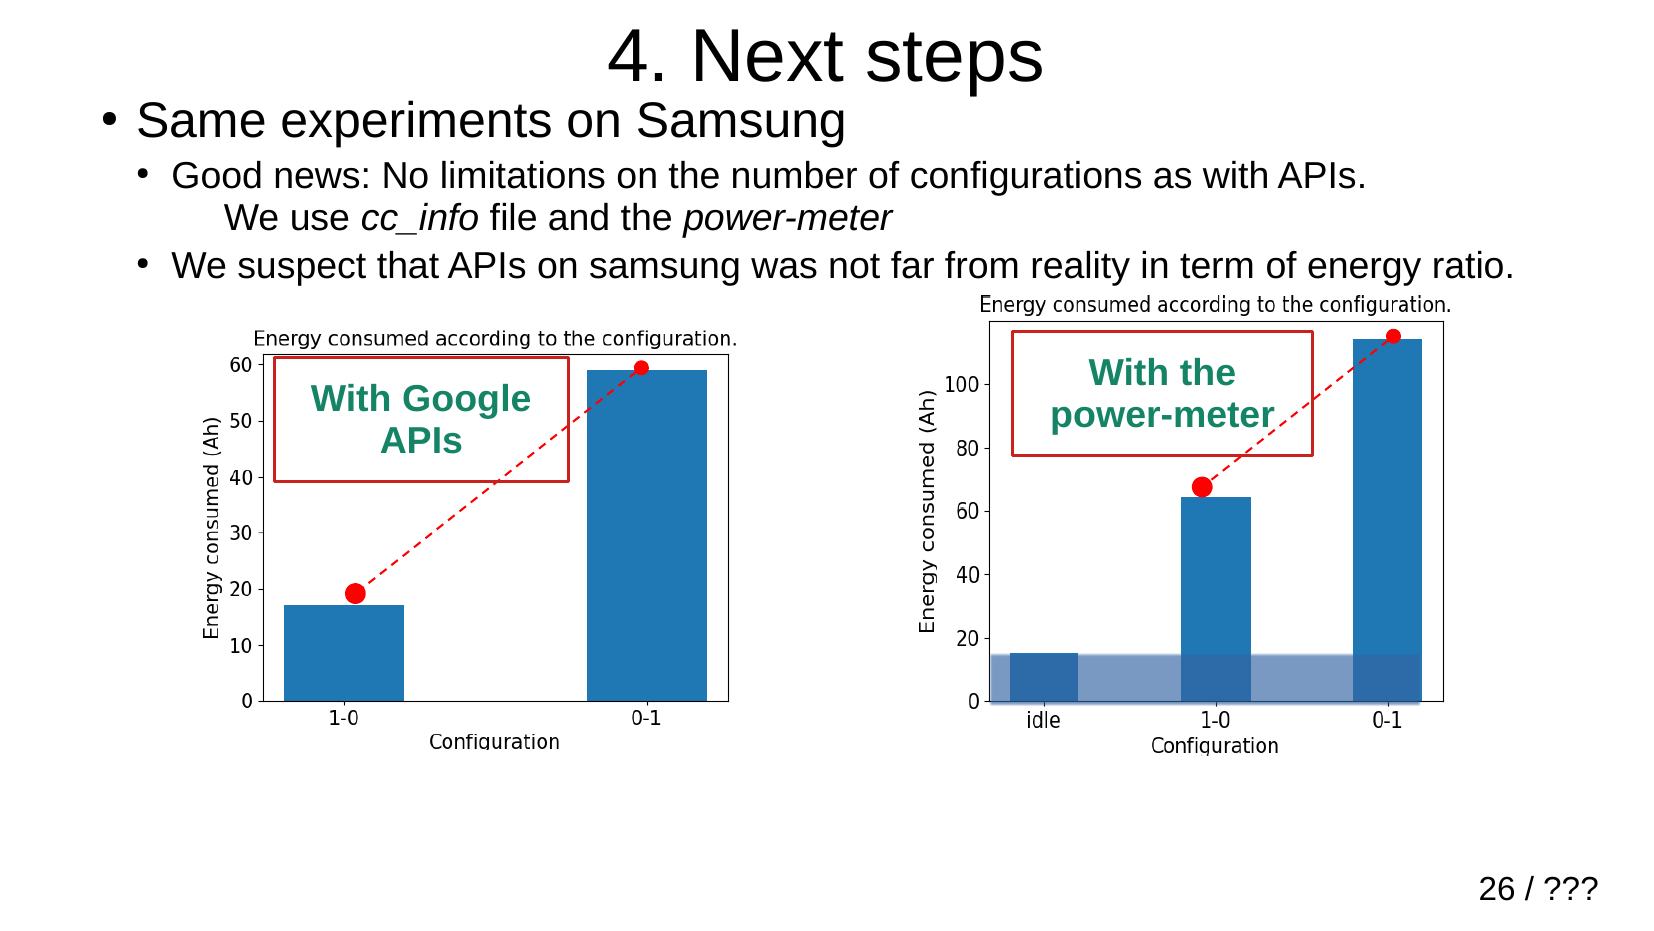

# 4. Next steps
Same experiments on Samsung
Good news: No limitations on the number of configurations as with APIs.
 We use cc_info file and the power-meter
We suspect that APIs on samsung was not far from reality in term of energy ratio.
With the power-meter
With Google APIs
26 / ???